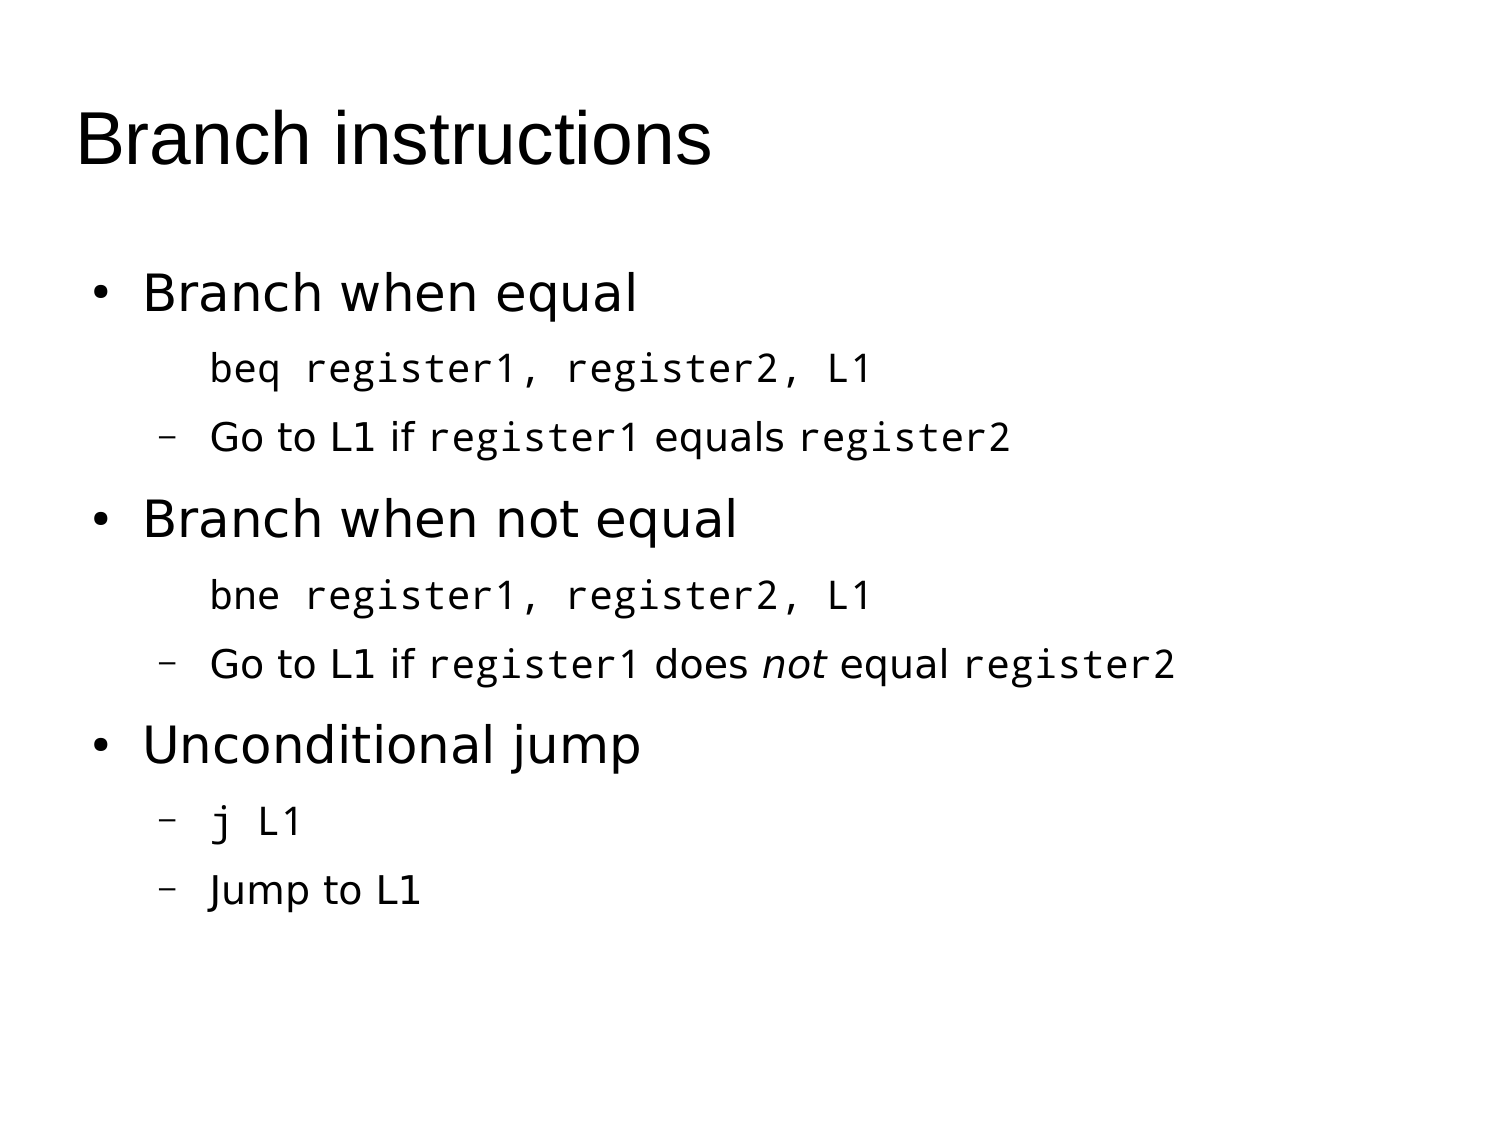

# Branch instructions
Branch when equal
beq register1, register2, L1
Go to L1 if register1 equals register2
Branch when not equal
bne register1, register2, L1
Go to L1 if register1 does not equal register2
Unconditional jump
j L1
Jump to L1